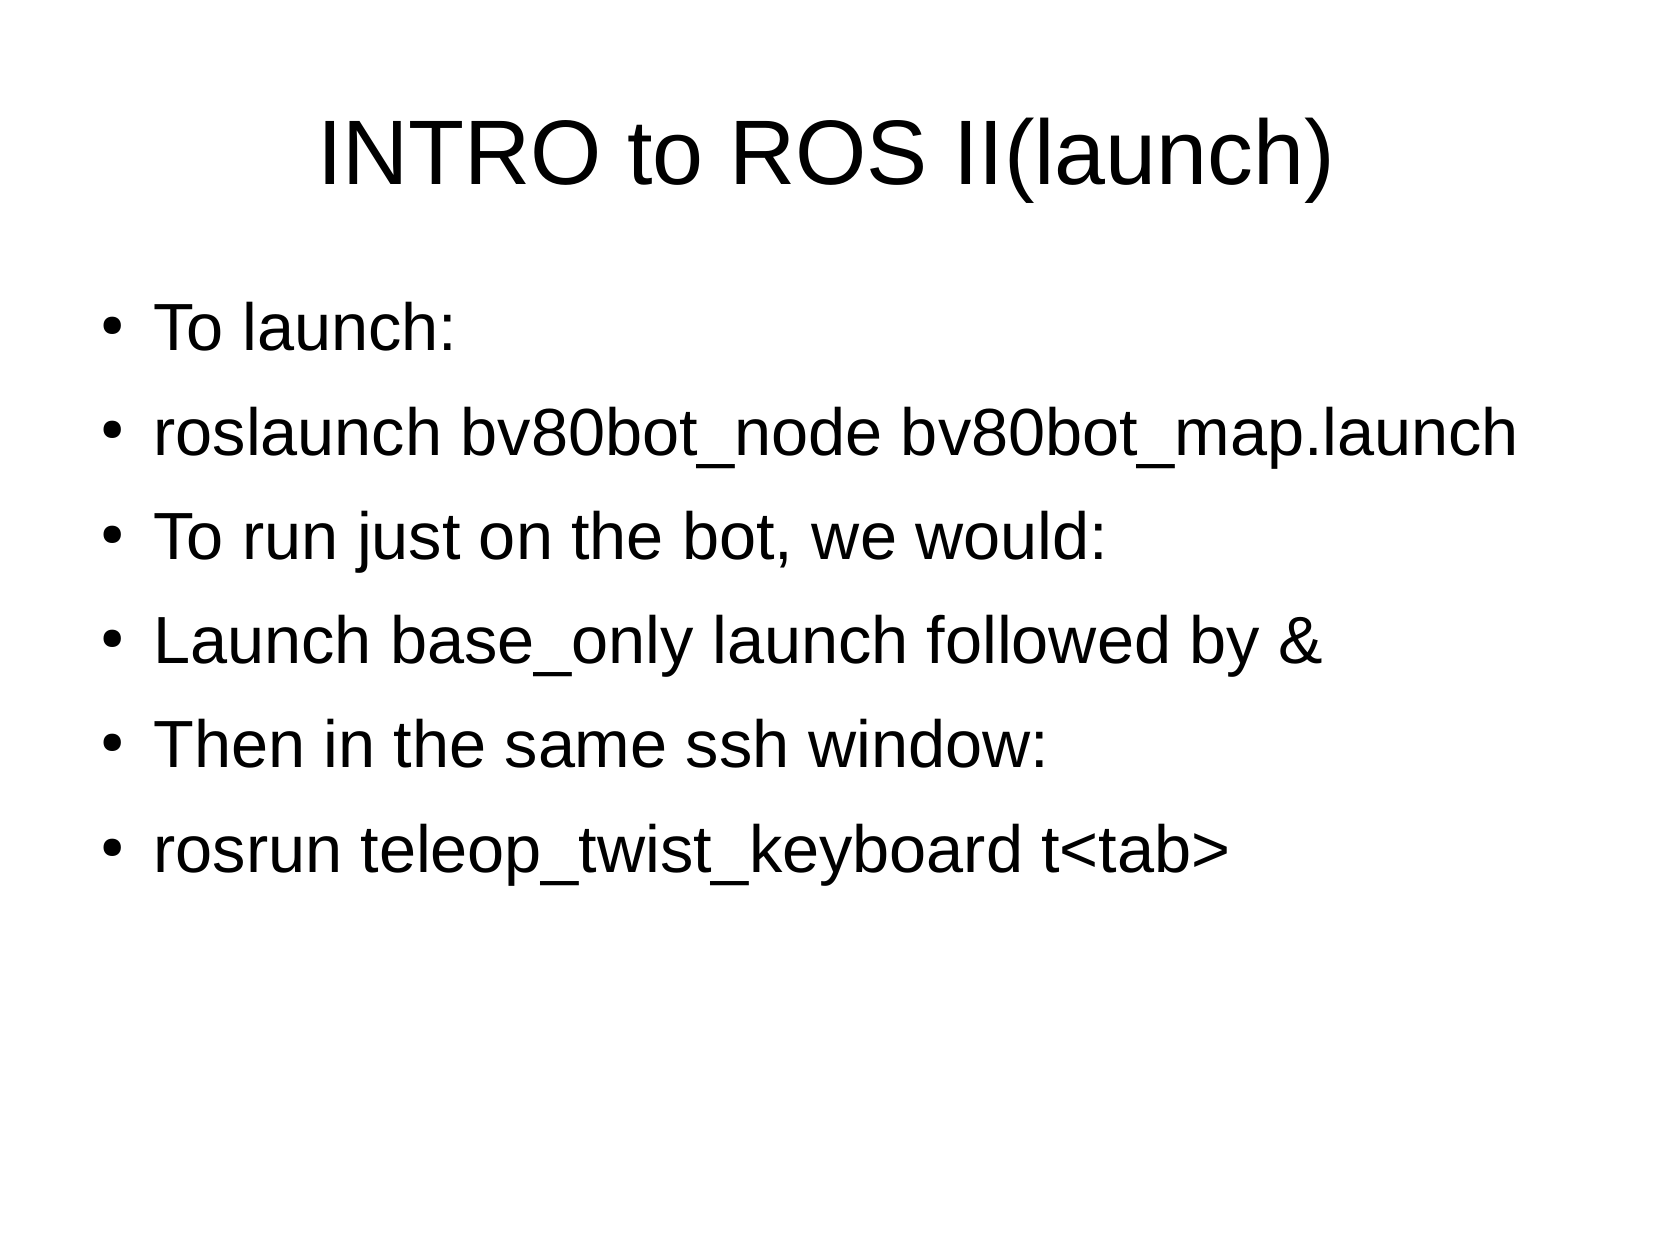

# INTRO to ROS II(launch)
To launch:
roslaunch bv80bot_node bv80bot_map.launch
To run just on the bot, we would:
Launch base_only launch followed by &
Then in the same ssh window:
rosrun teleop_twist_keyboard t<tab>